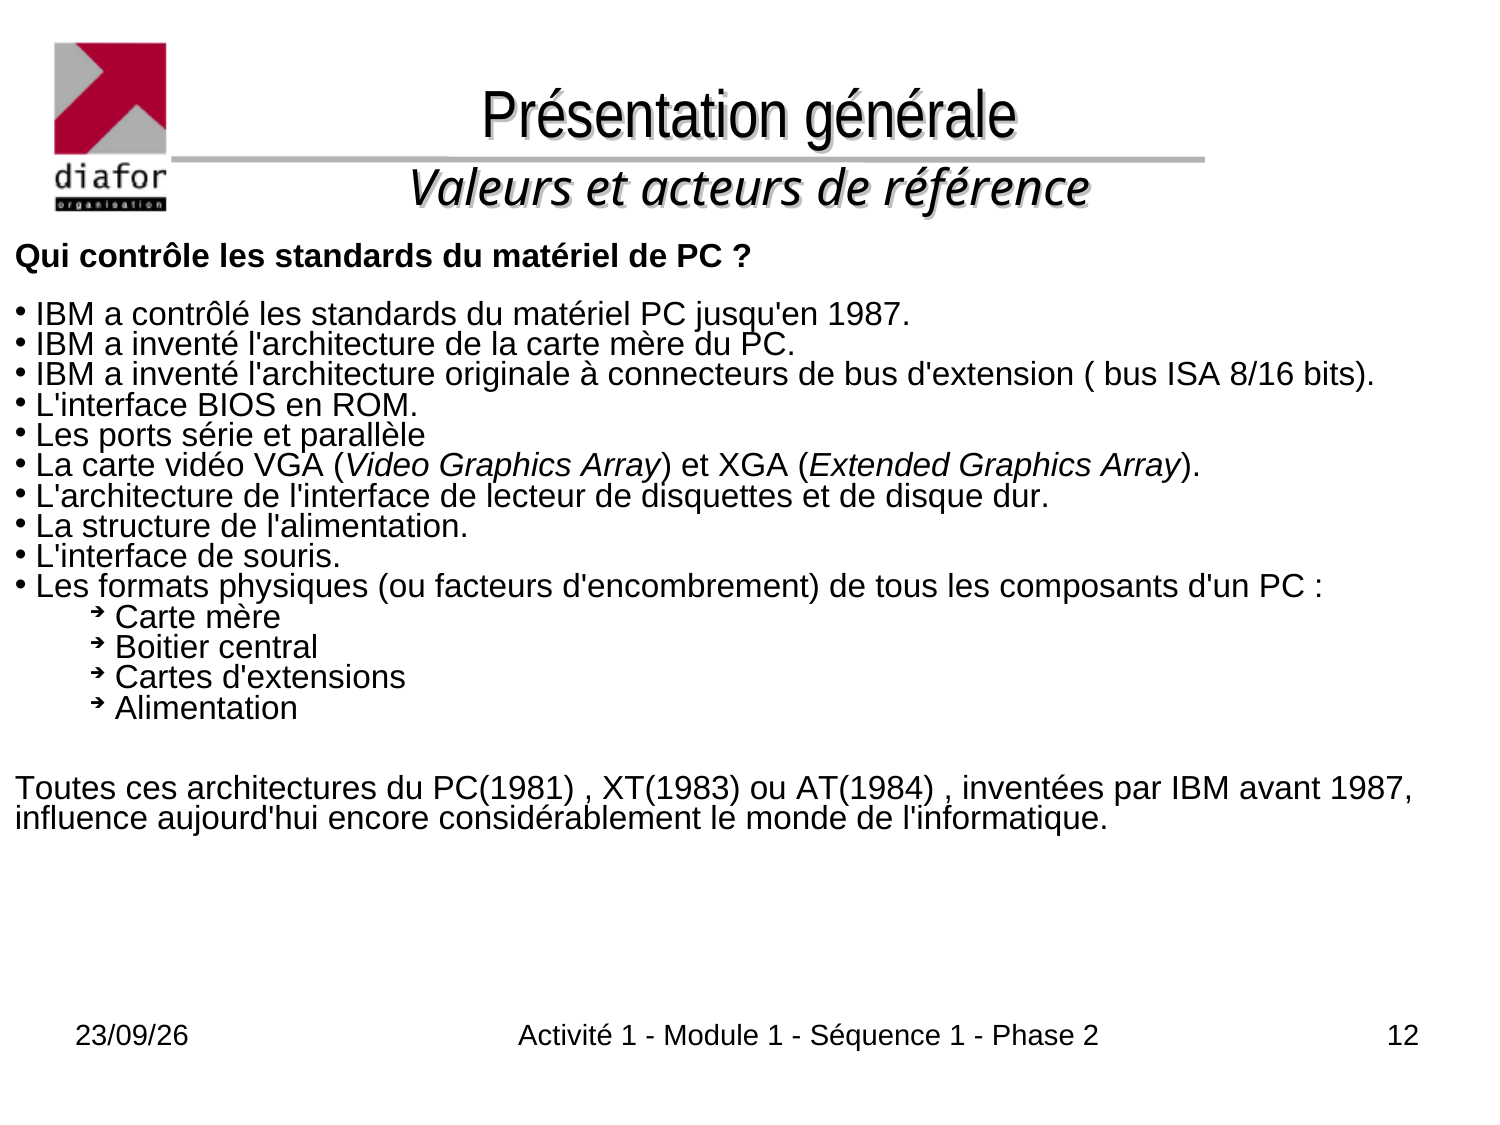

# Présentation générale Valeurs et acteurs de référence
Qui contrôle les standards du matériel de PC ?
 IBM a contrôlé les standards du matériel PC jusqu'en 1987.
 IBM a inventé l'architecture de la carte mère du PC.
 IBM a inventé l'architecture originale à connecteurs de bus d'extension ( bus ISA 8/16 bits).
 L'interface BIOS en ROM.
 Les ports série et parallèle
 La carte vidéo VGA (Video Graphics Array) et XGA (Extended Graphics Array).
 L'architecture de l'interface de lecteur de disquettes et de disque dur.
 La structure de l'alimentation.
 L'interface de souris.
 Les formats physiques (ou facteurs d'encombrement) de tous les composants d'un PC :
 Carte mère
 Boitier central
 Cartes d'extensions
 Alimentation
Toutes ces architectures du PC(1981) , XT(1983) ou AT(1984) , inventées par IBM avant 1987, influence aujourd'hui encore considérablement le monde de l'informatique.
Activité 1 - Module 1 - Séquence 1 - Phase 2
12